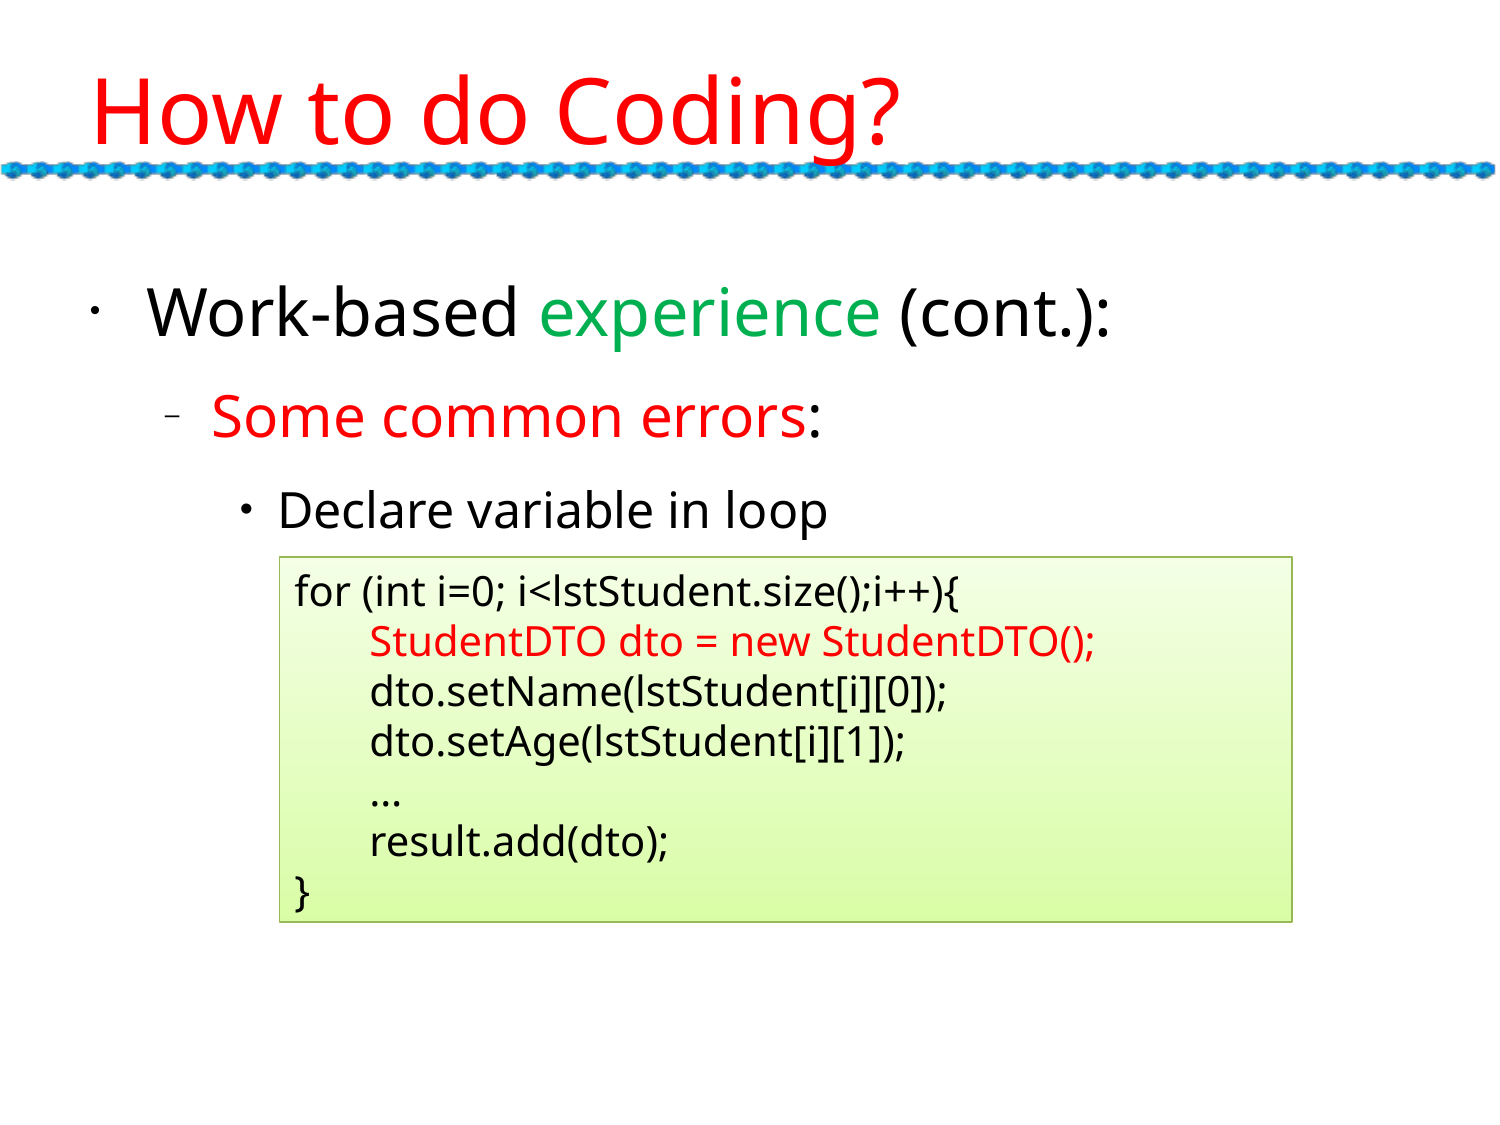

How to do Coding?
# Work-based experience (cont.):
Some common errors:
Declare variable in loop
for (int i=0; i<lstStudent.size();i++){
	StudentDTO dto = new StudentDTO();
	dto.setName(lstStudent[i][0]);
	dto.setAge(lstStudent[i][1]);
	…
	result.add(dto);
}